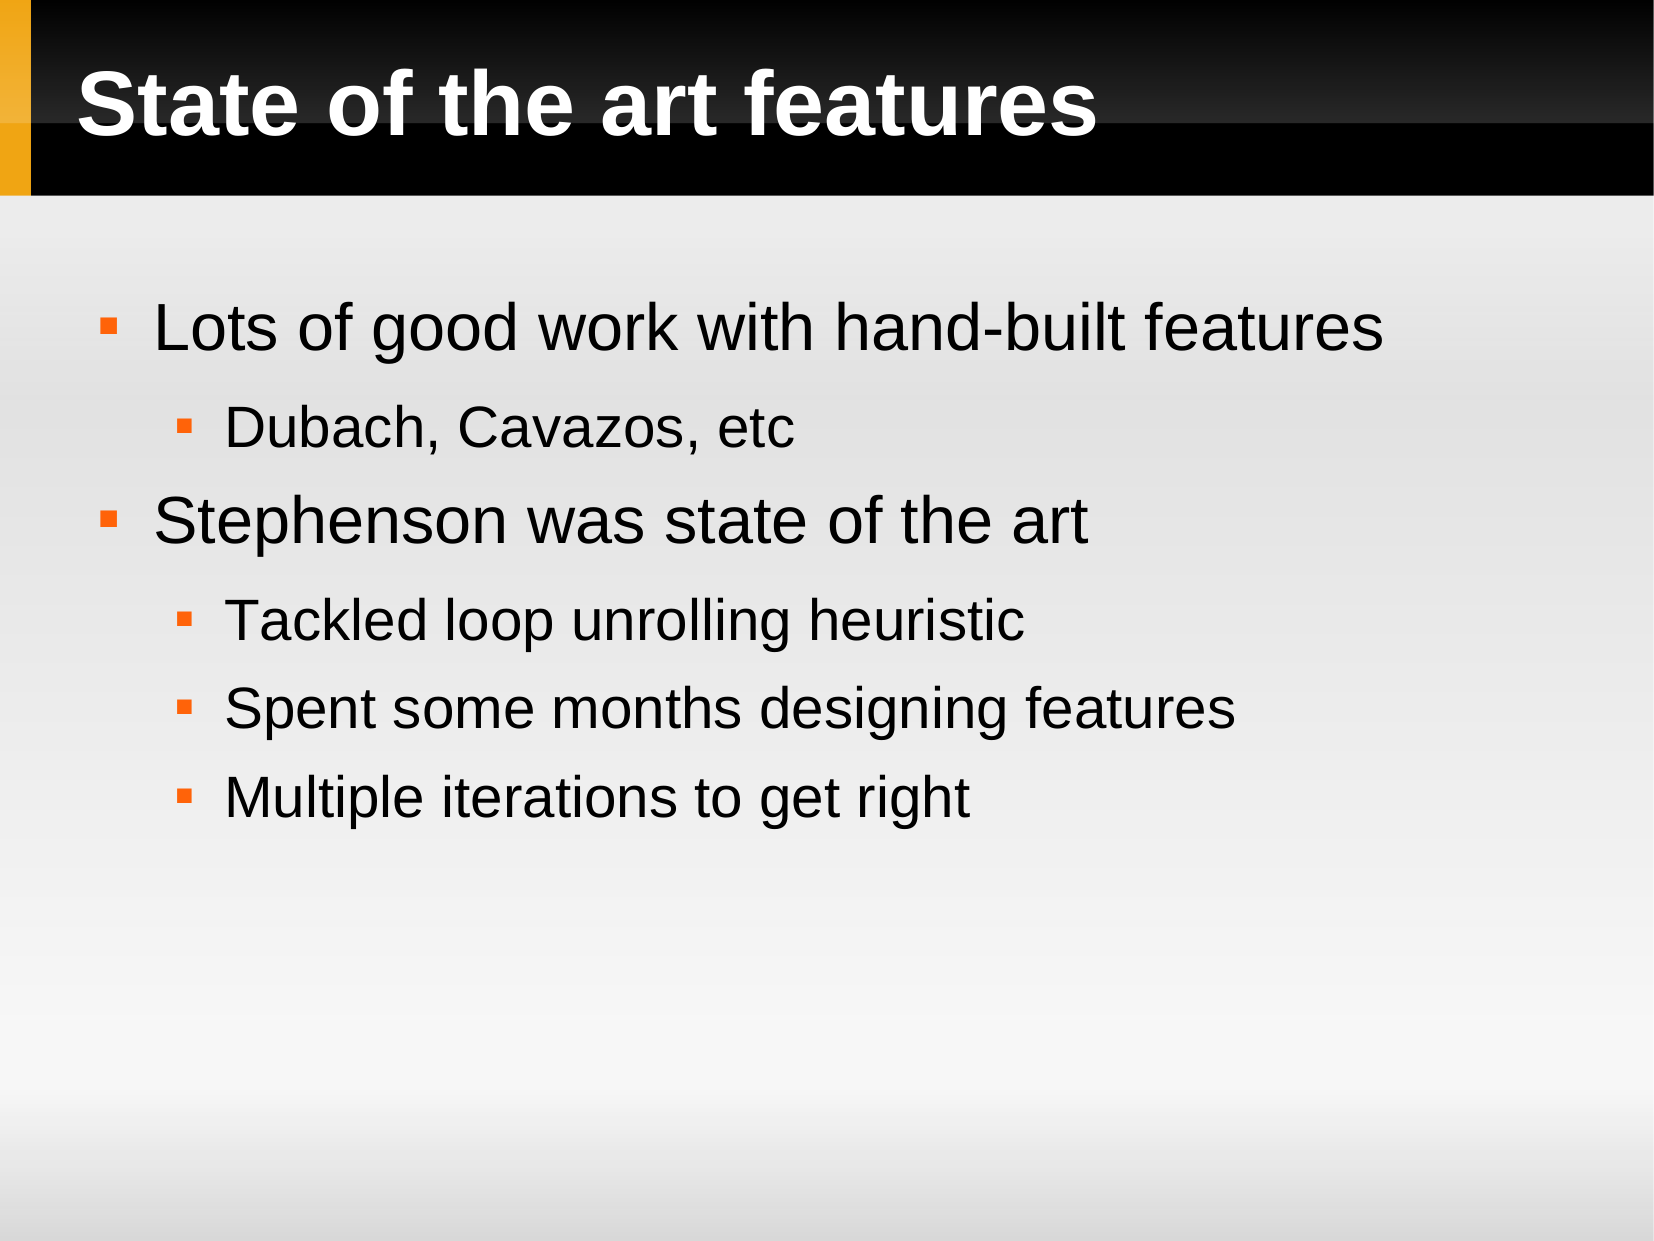

# State of the art features
Lots of good work with hand-built features
Dubach, Cavazos, etc
Stephenson was state of the art
Tackled loop unrolling heuristic
Spent some months designing features
Multiple iterations to get right